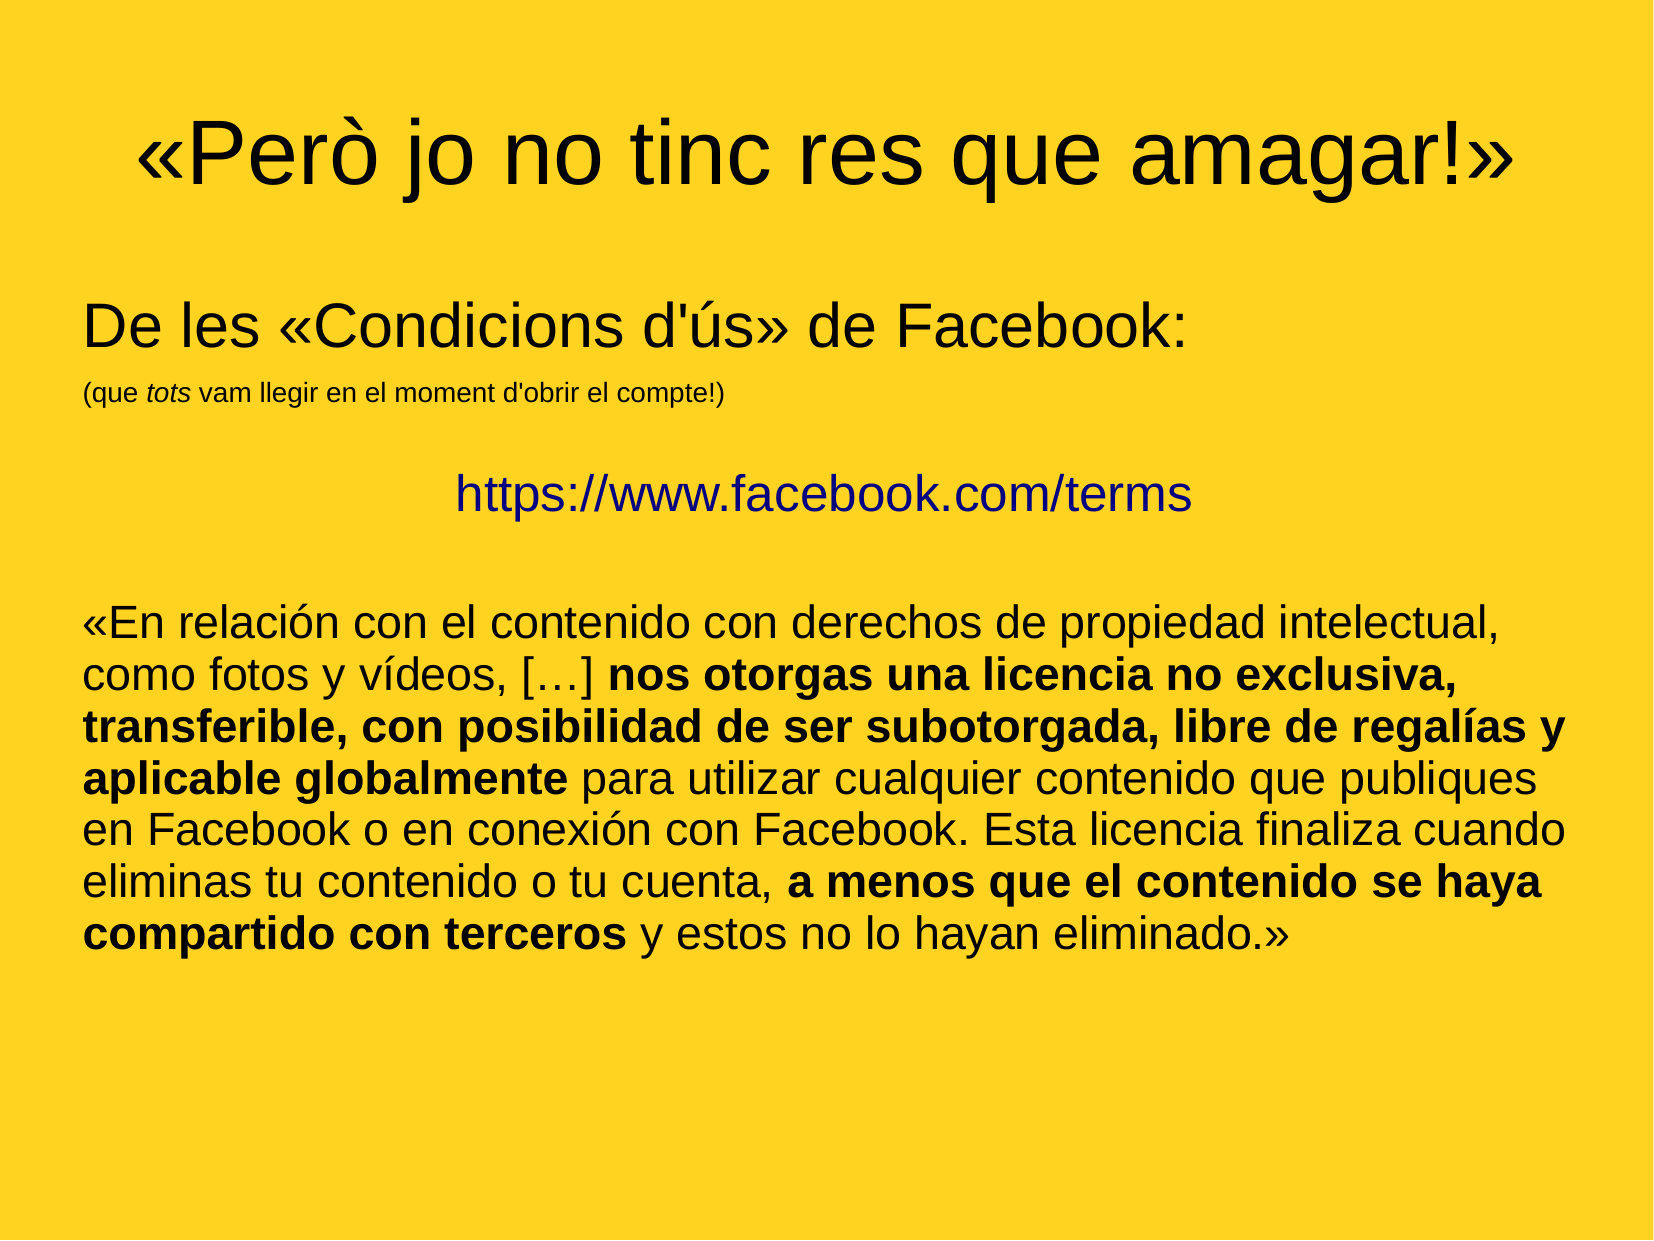

# «Però jo no tinc res que amagar!»
De les «Condicions d'ús» de Facebook:
(que tots vam llegir en el moment d'obrir el compte!)
https://www.facebook.com/terms
«En relación con el contenido con derechos de propiedad intelectual, como fotos y vídeos, […] nos otorgas una licencia no exclusiva, transferible, con posibilidad de ser subotorgada, libre de regalías y aplicable globalmente para utilizar cualquier contenido que publiques en Facebook o en conexión con Facebook. Esta licencia finaliza cuando eliminas tu contenido o tu cuenta, a menos que el contenido se haya compartido con terceros y estos no lo hayan eliminado.»